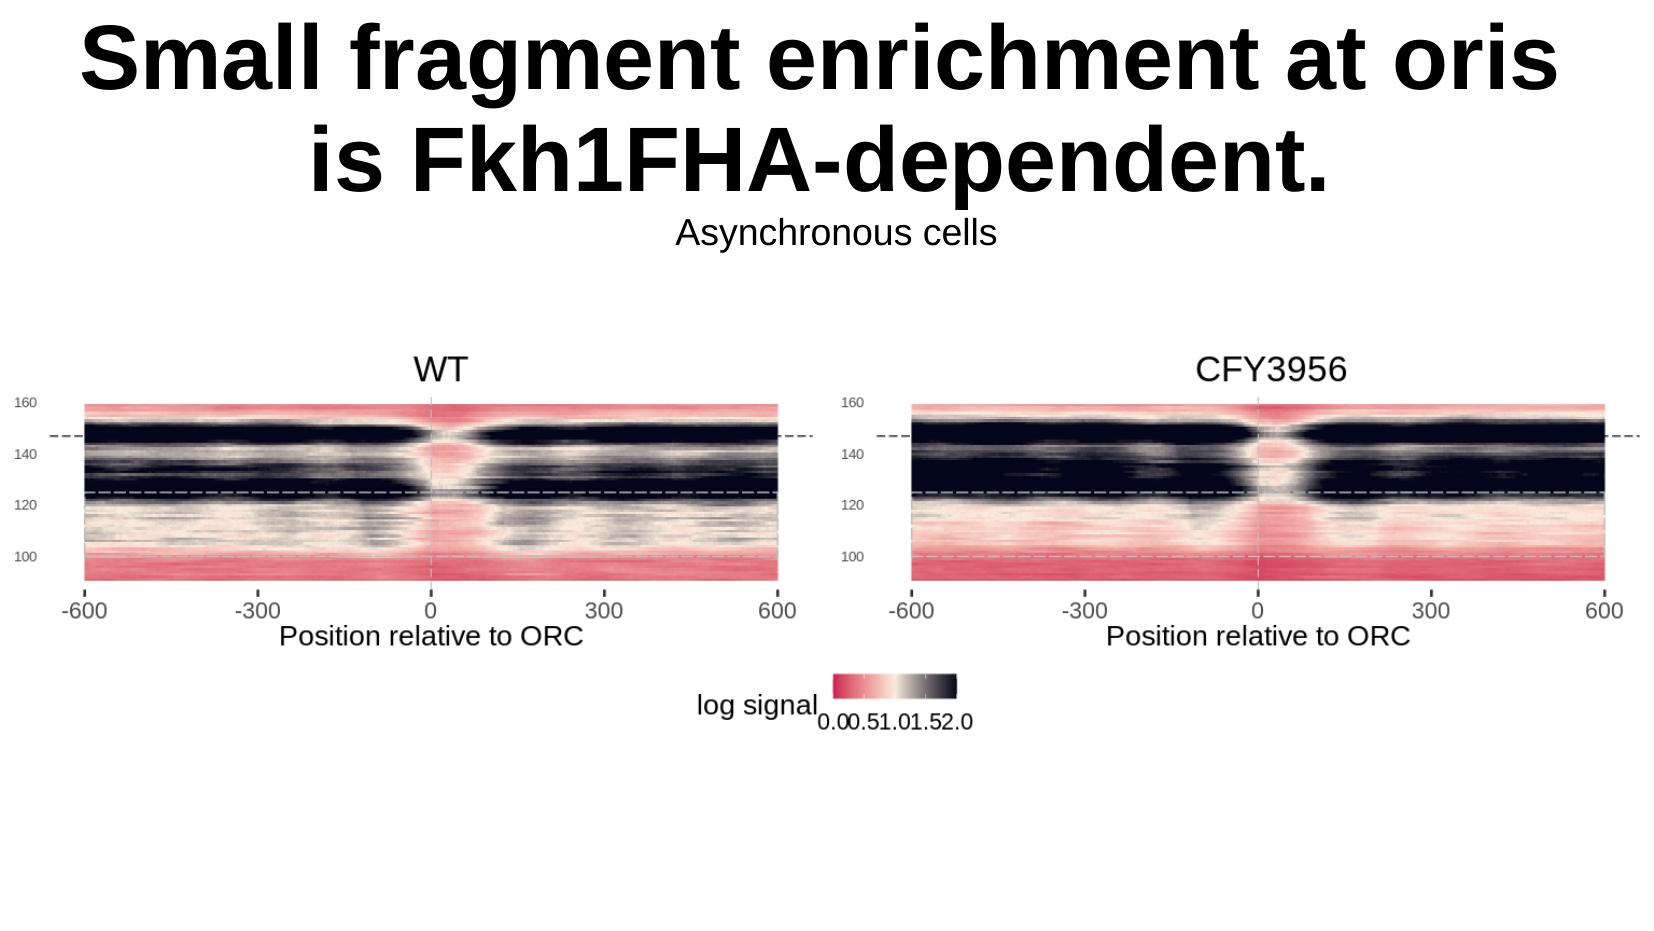

# Small fragment enrichment at oris is Fkh1FHA-dependent.
Asynchronous cells